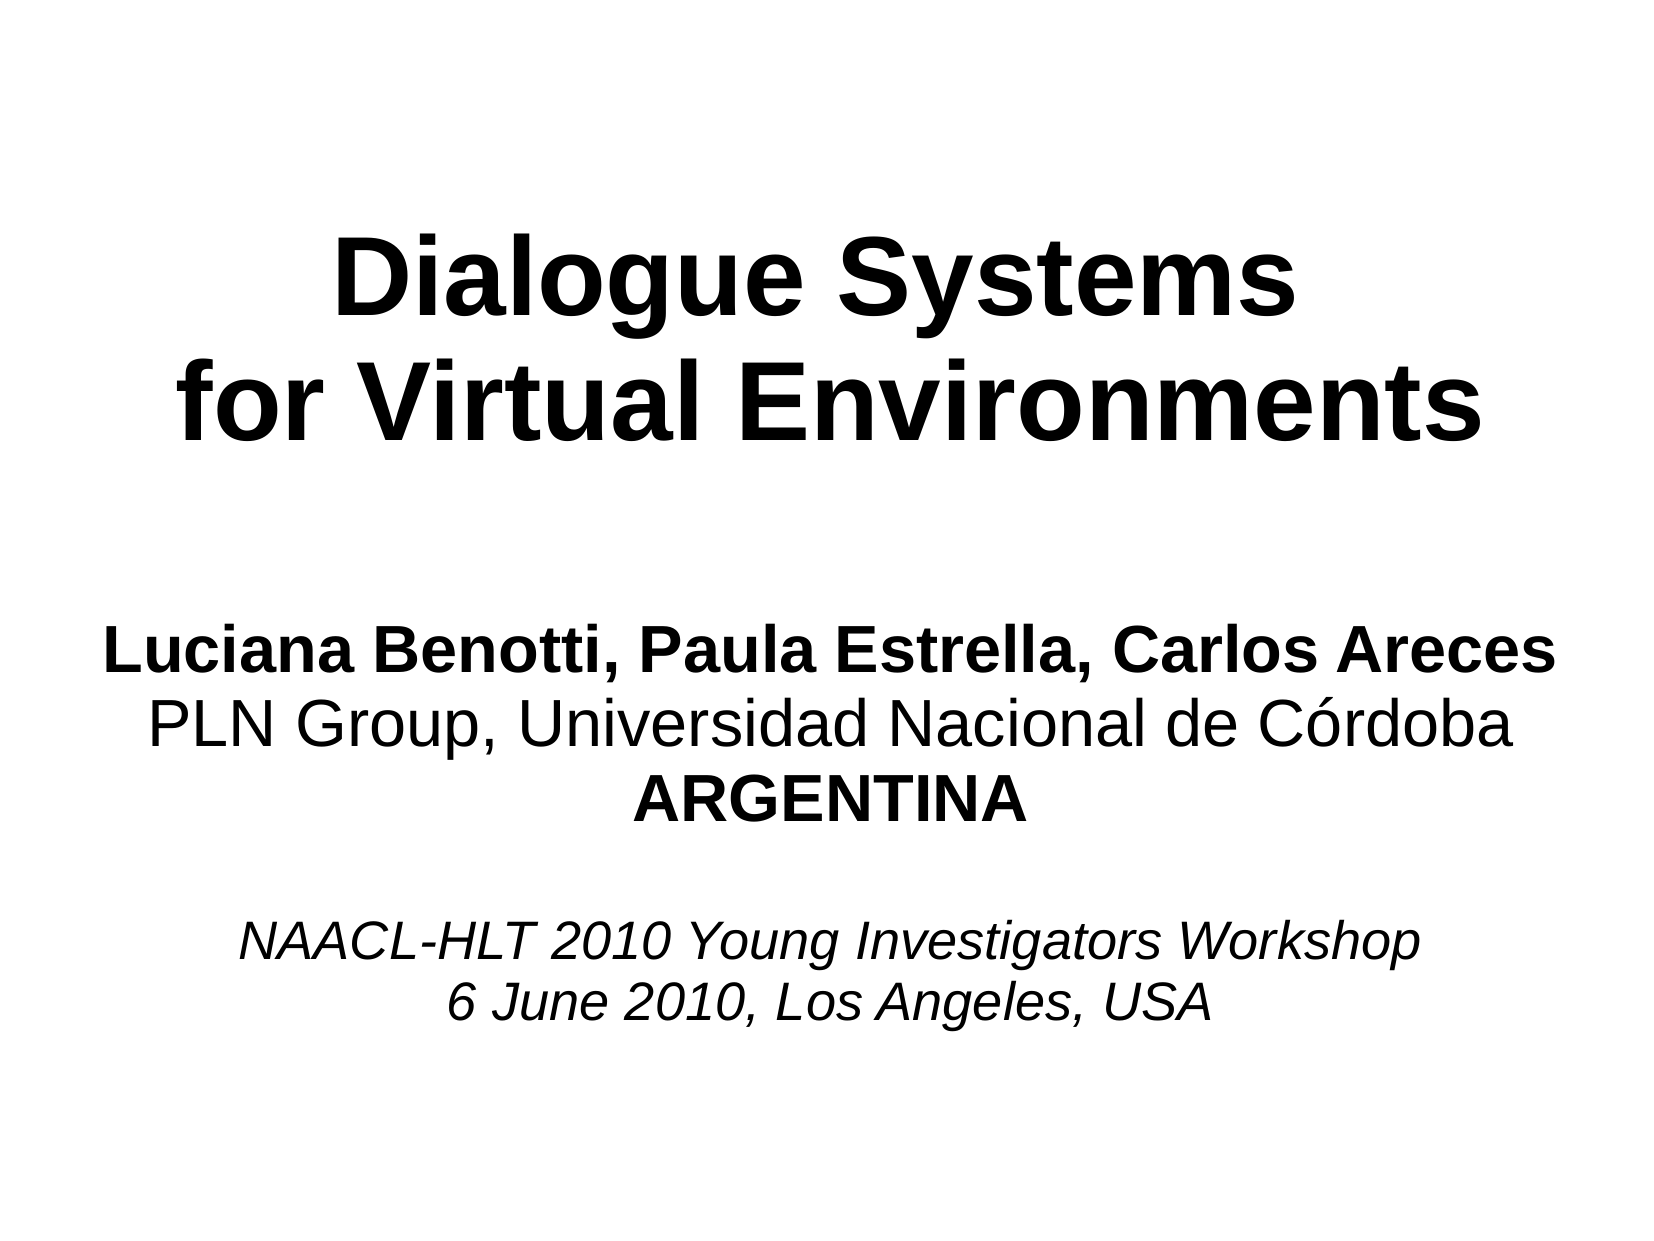

# Dialogue Systems for Virtual Environments
Luciana Benotti, Paula Estrella, Carlos Areces
PLN Group, Universidad Nacional de Córdoba
ARGENTINA
NAACL-HLT 2010 Young Investigators Workshop
6 June 2010, Los Angeles, USA